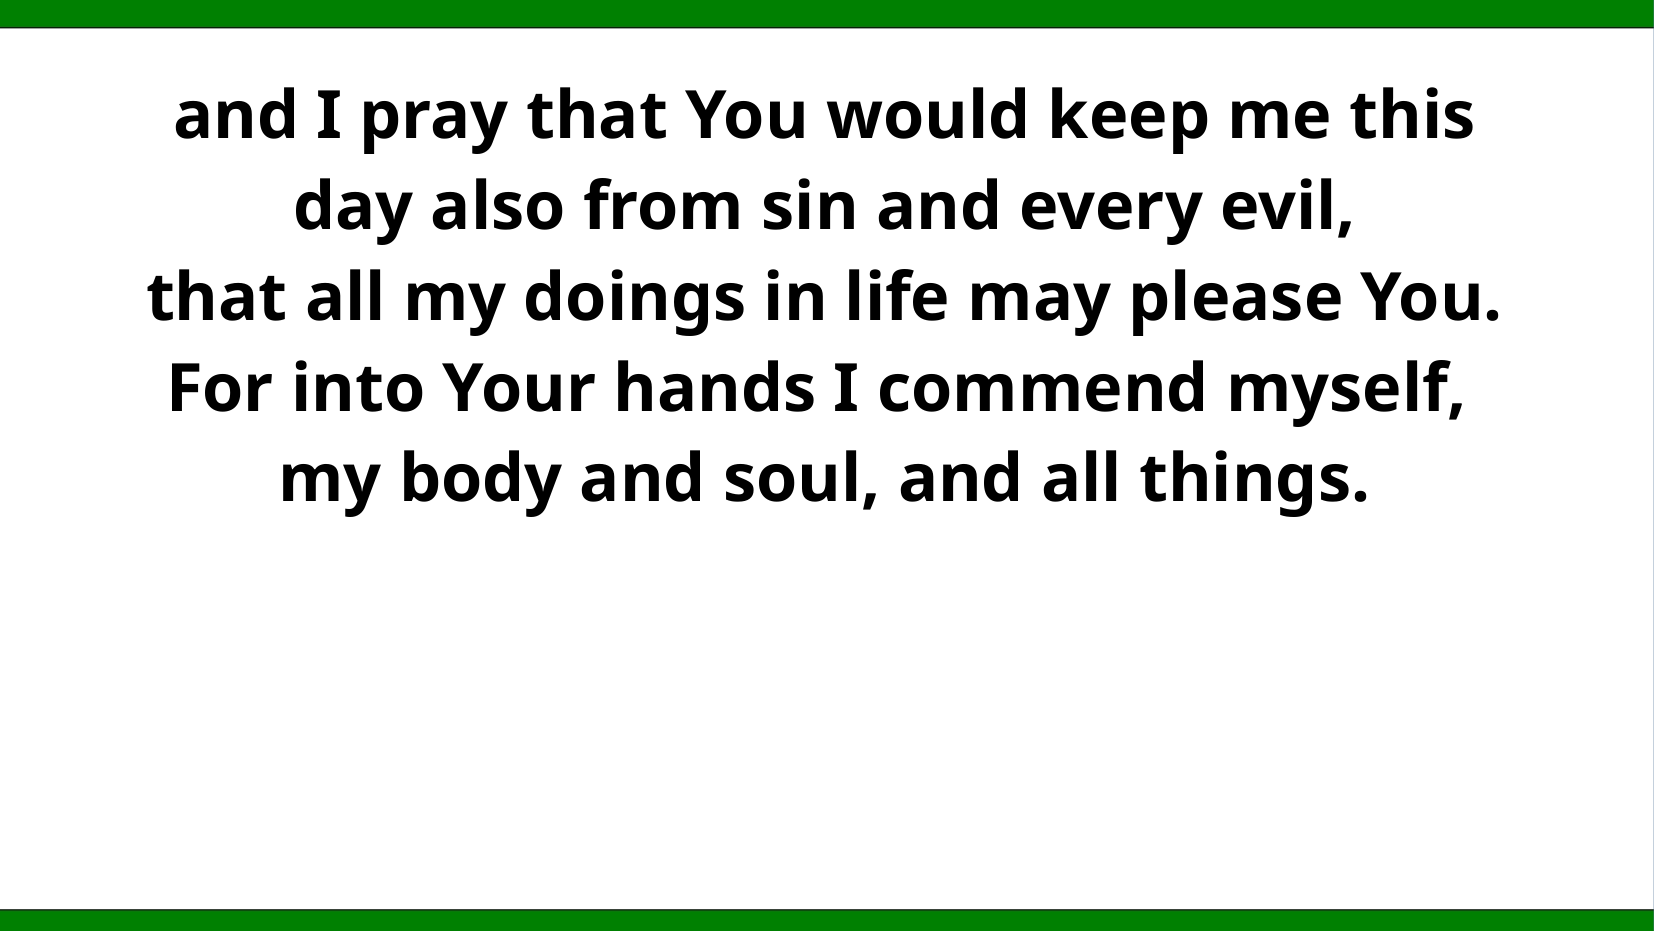

and I pray that You would keep me this day also from sin and every evil,
that all my doings in life may please You.
For into Your hands I commend myself,
my body and soul, and all things.